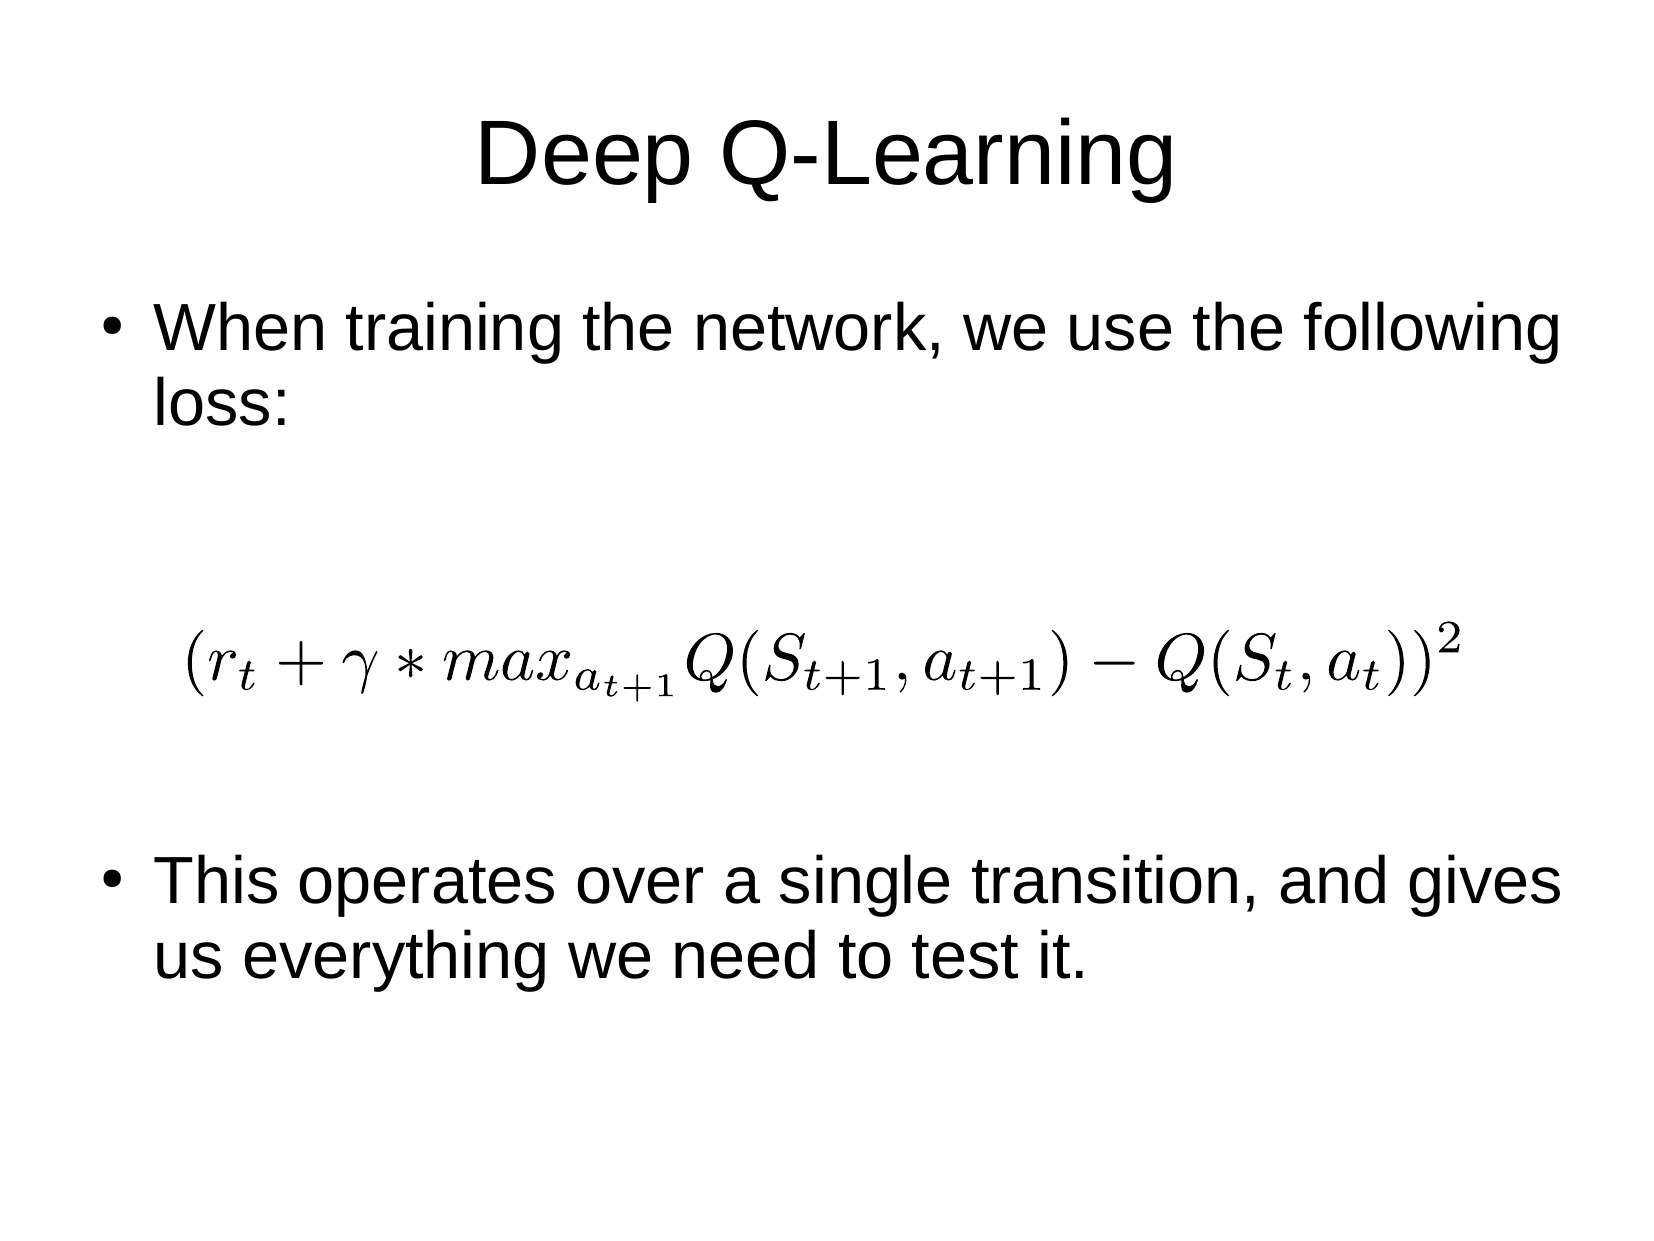

# Deep Q-Learning
When training the network, we use the following loss:
This operates over a single transition, and gives us everything we need to test it.